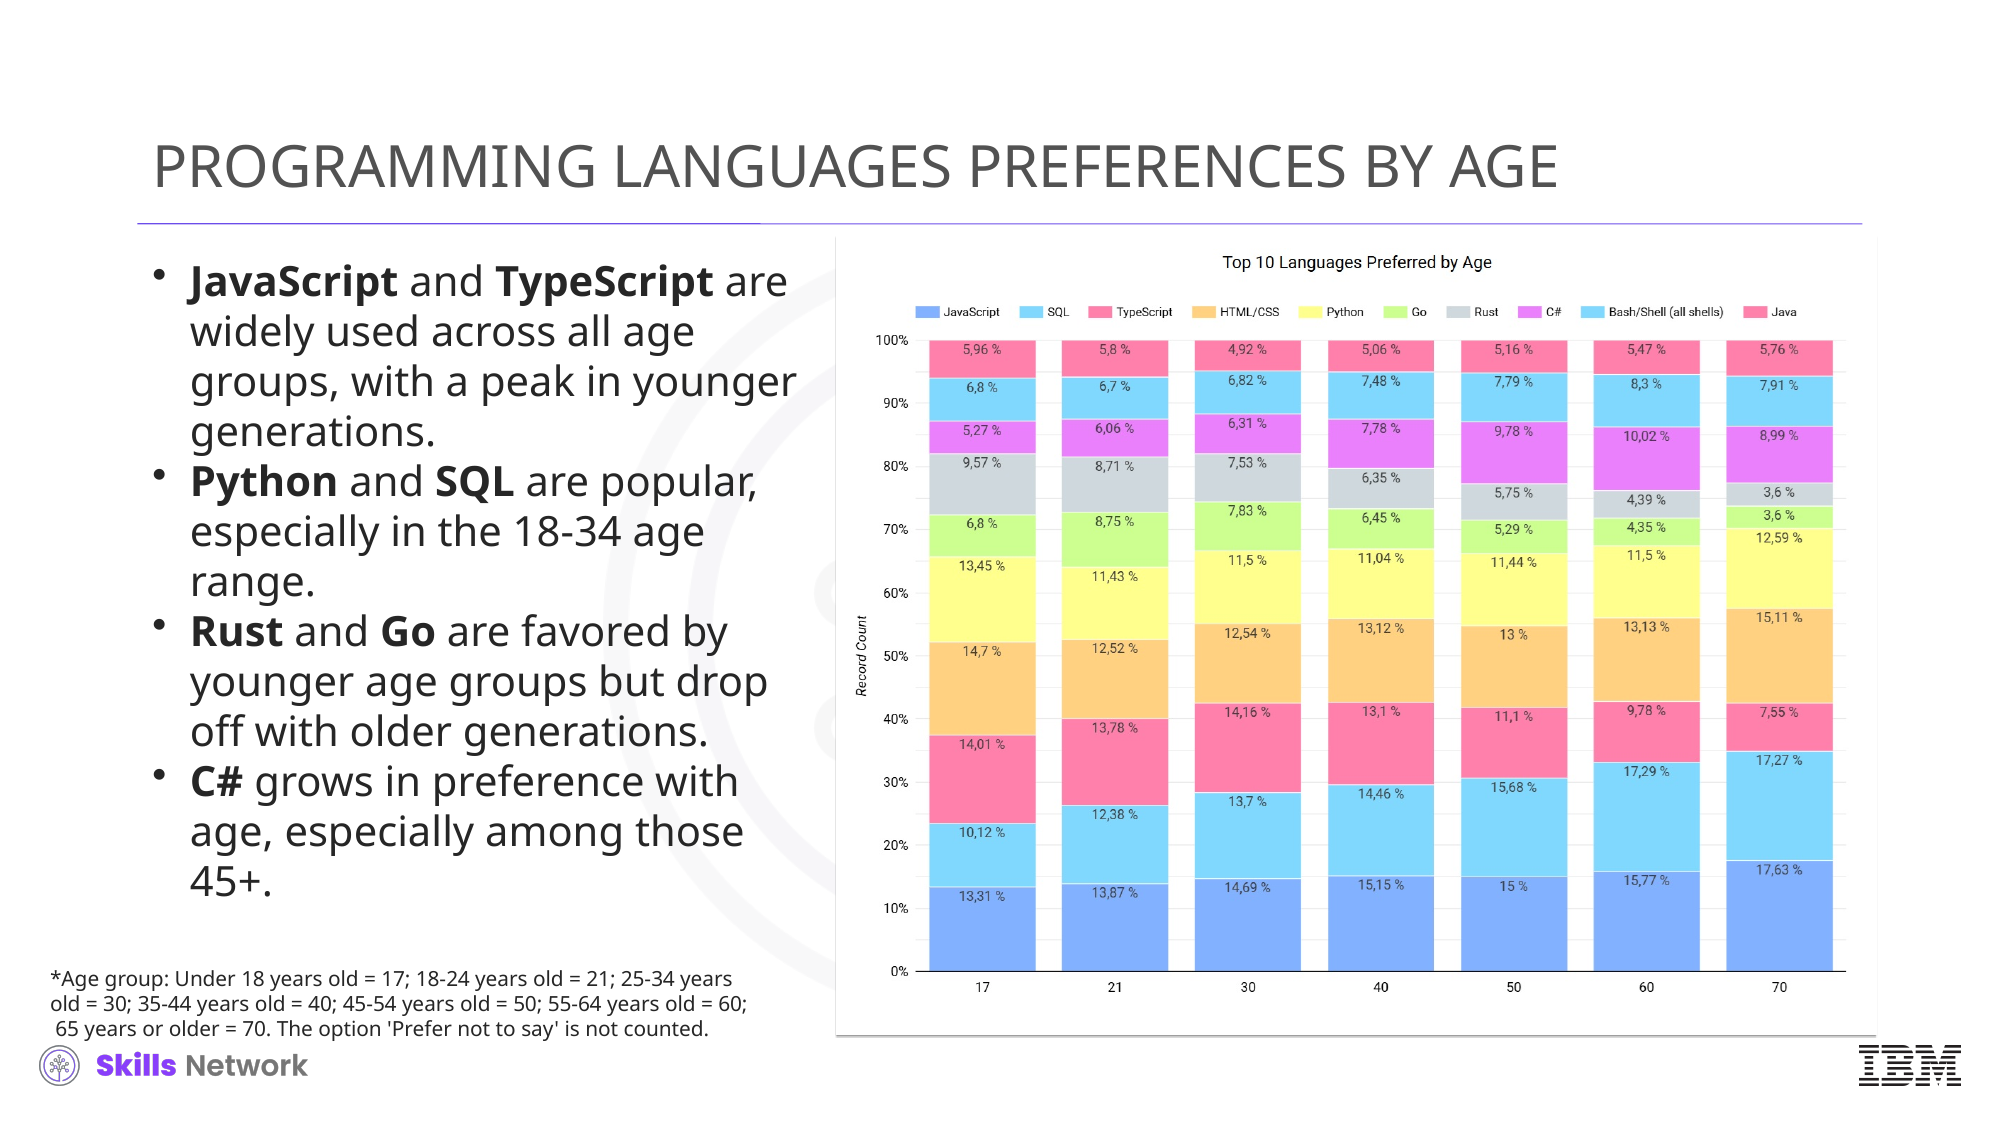

# PROGRAMMING LANGUAGES PREFERENCES BY AGE
JavaScript and TypeScript are widely used across all age groups, with a peak in younger generations.
Python and SQL are popular, especially in the 18-34 age range.
Rust and Go are favored by younger age groups but drop off with older generations.
C# grows in preference with age, especially among those 45+.
*Age group: Under 18 years old = 17; 18-24 years old = 21; 25-34 years old = 30; 35-44 years old = 40; 45-54 years old = 50; 55-64 years old = 60;
 65 years or older = 70. The option 'Prefer not to say' is not counted.